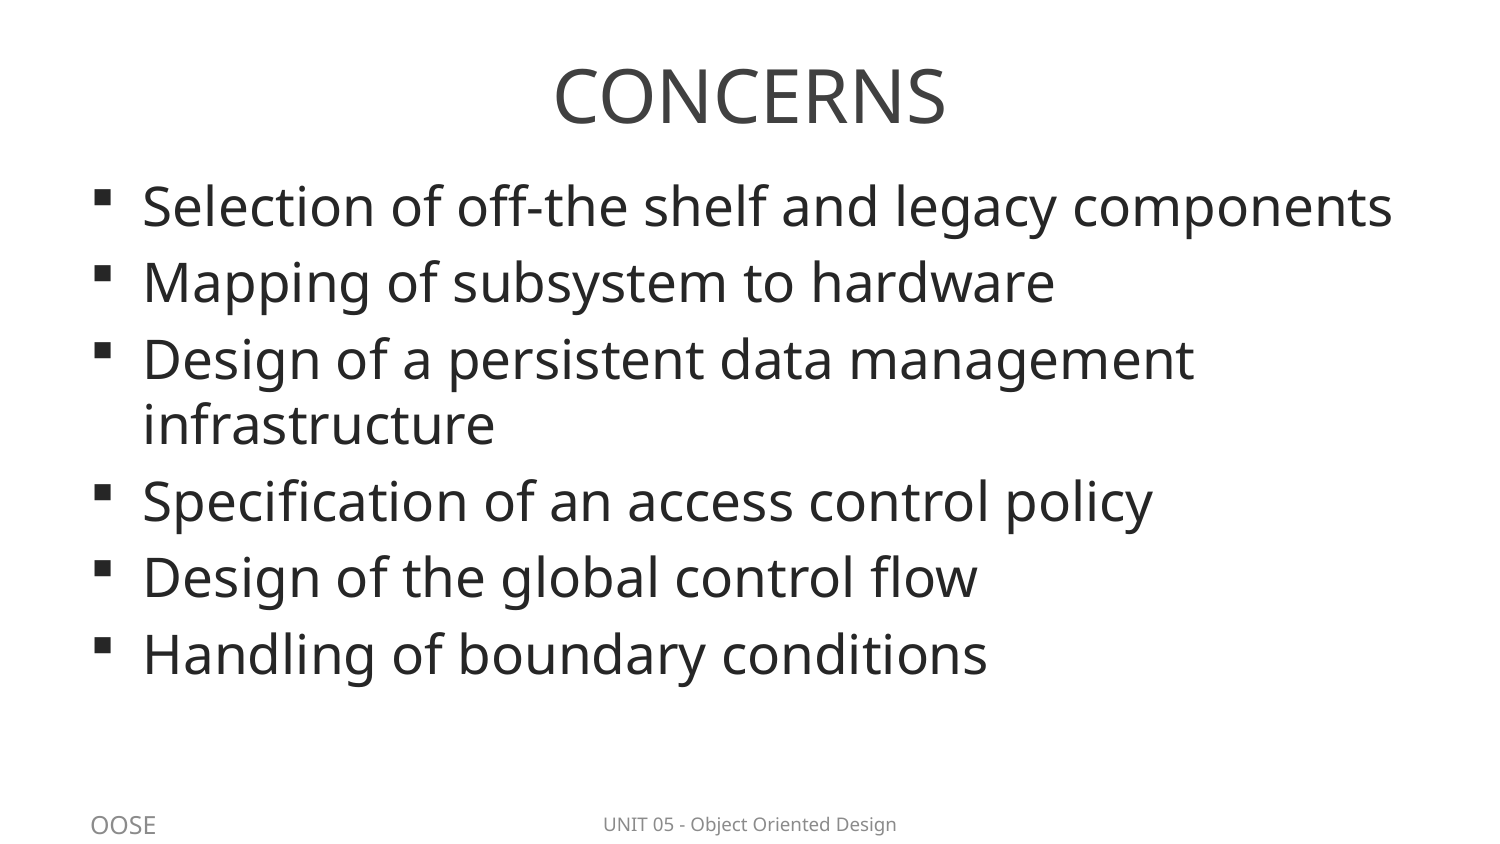

# concerns
Selection of off-the shelf and legacy components
Mapping of subsystem to hardware
Design of a persistent data management infrastructure
Specification of an access control policy
Design of the global control flow
Handling of boundary conditions
OOSE
UNIT 05 - Object Oriented Design